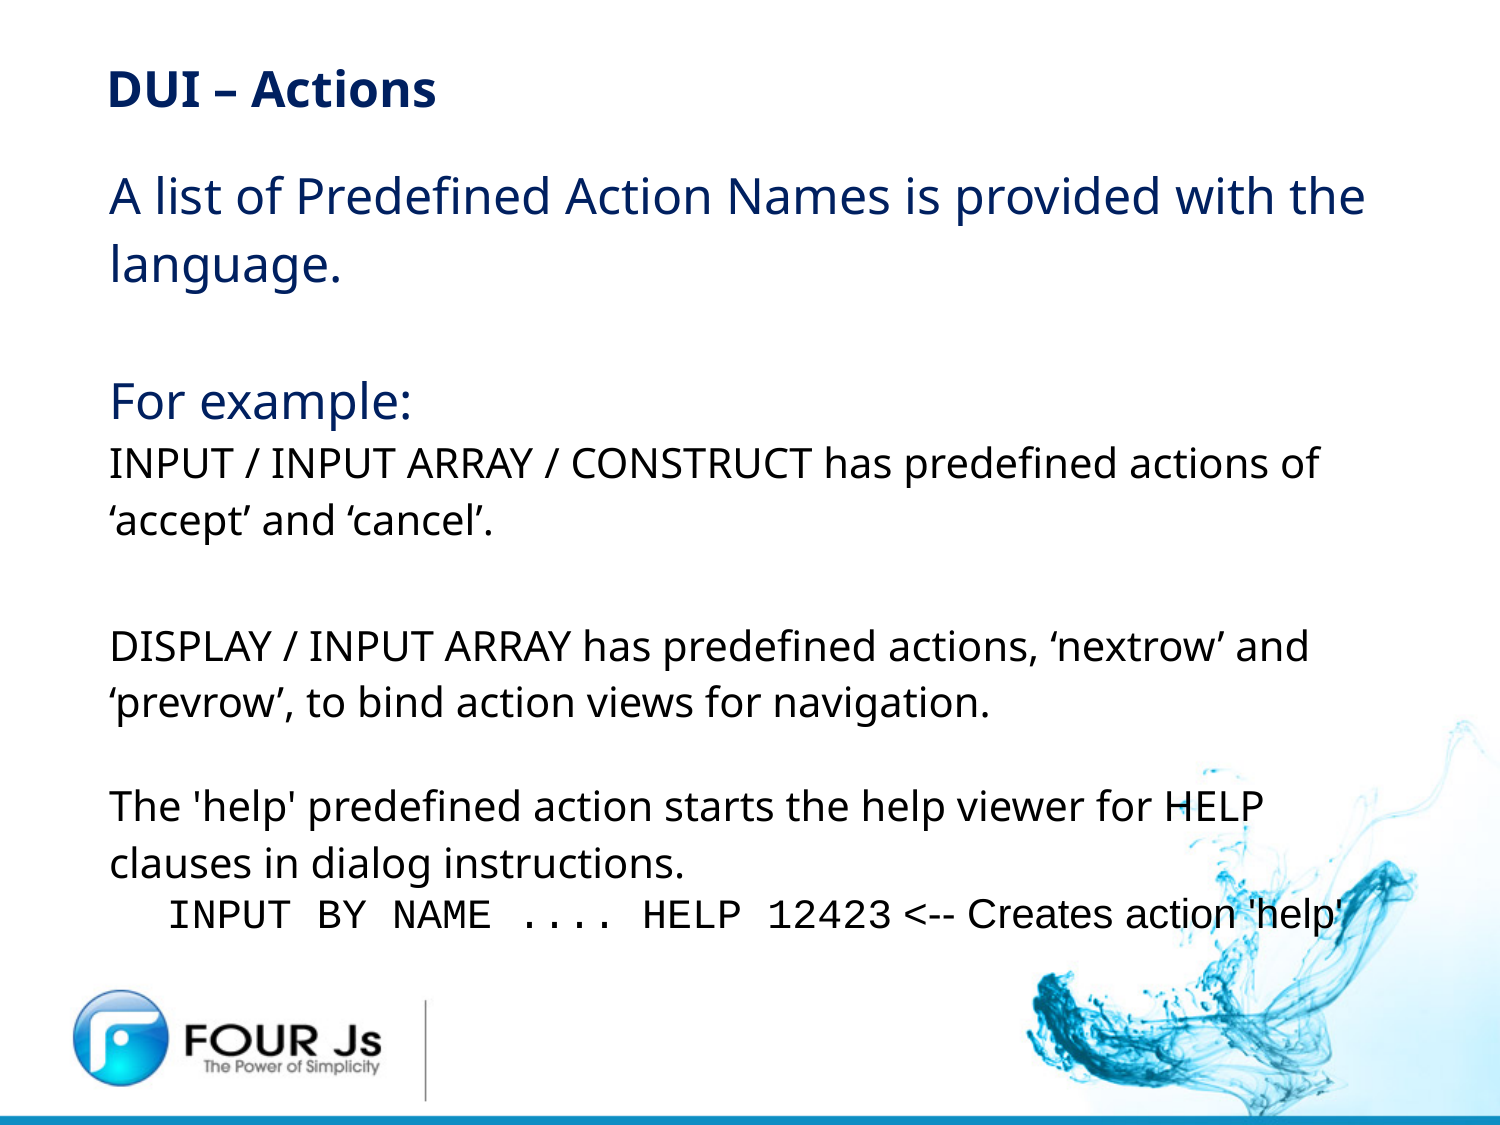

# DUI – Actions
A list of Predefined Action Names is provided with the language.
For example:
INPUT / INPUT ARRAY / CONSTRUCT has predefined actions of ‘accept’ and ‘cancel’.
DISPLAY / INPUT ARRAY has predefined actions, ‘nextrow’ and ‘prevrow’, to bind action views for navigation.
The 'help' predefined action starts the help viewer for HELP clauses in dialog instructions.
 INPUT BY NAME .... HELP 12423 <-- Creates action 'help'